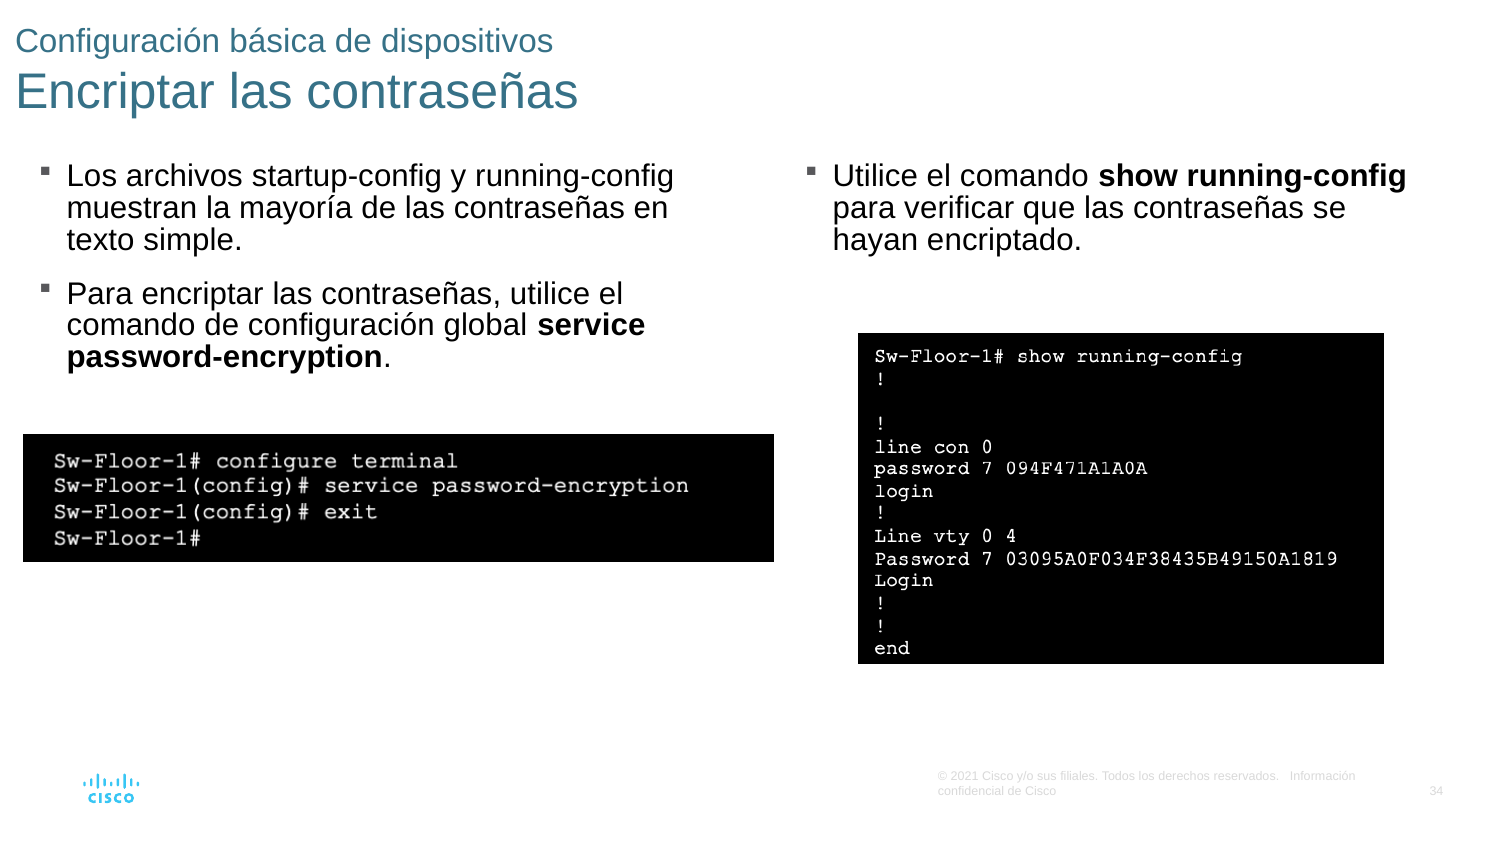

# Configuración básica de dispositivos Encriptar las contraseñas
Los archivos startup-config y running-config muestran la mayoría de las contraseñas en texto simple.
Para encriptar las contraseñas, utilice el comando de configuración global service password-encryption.
Utilice el comando show running-config para verificar que las contraseñas se hayan encriptado.